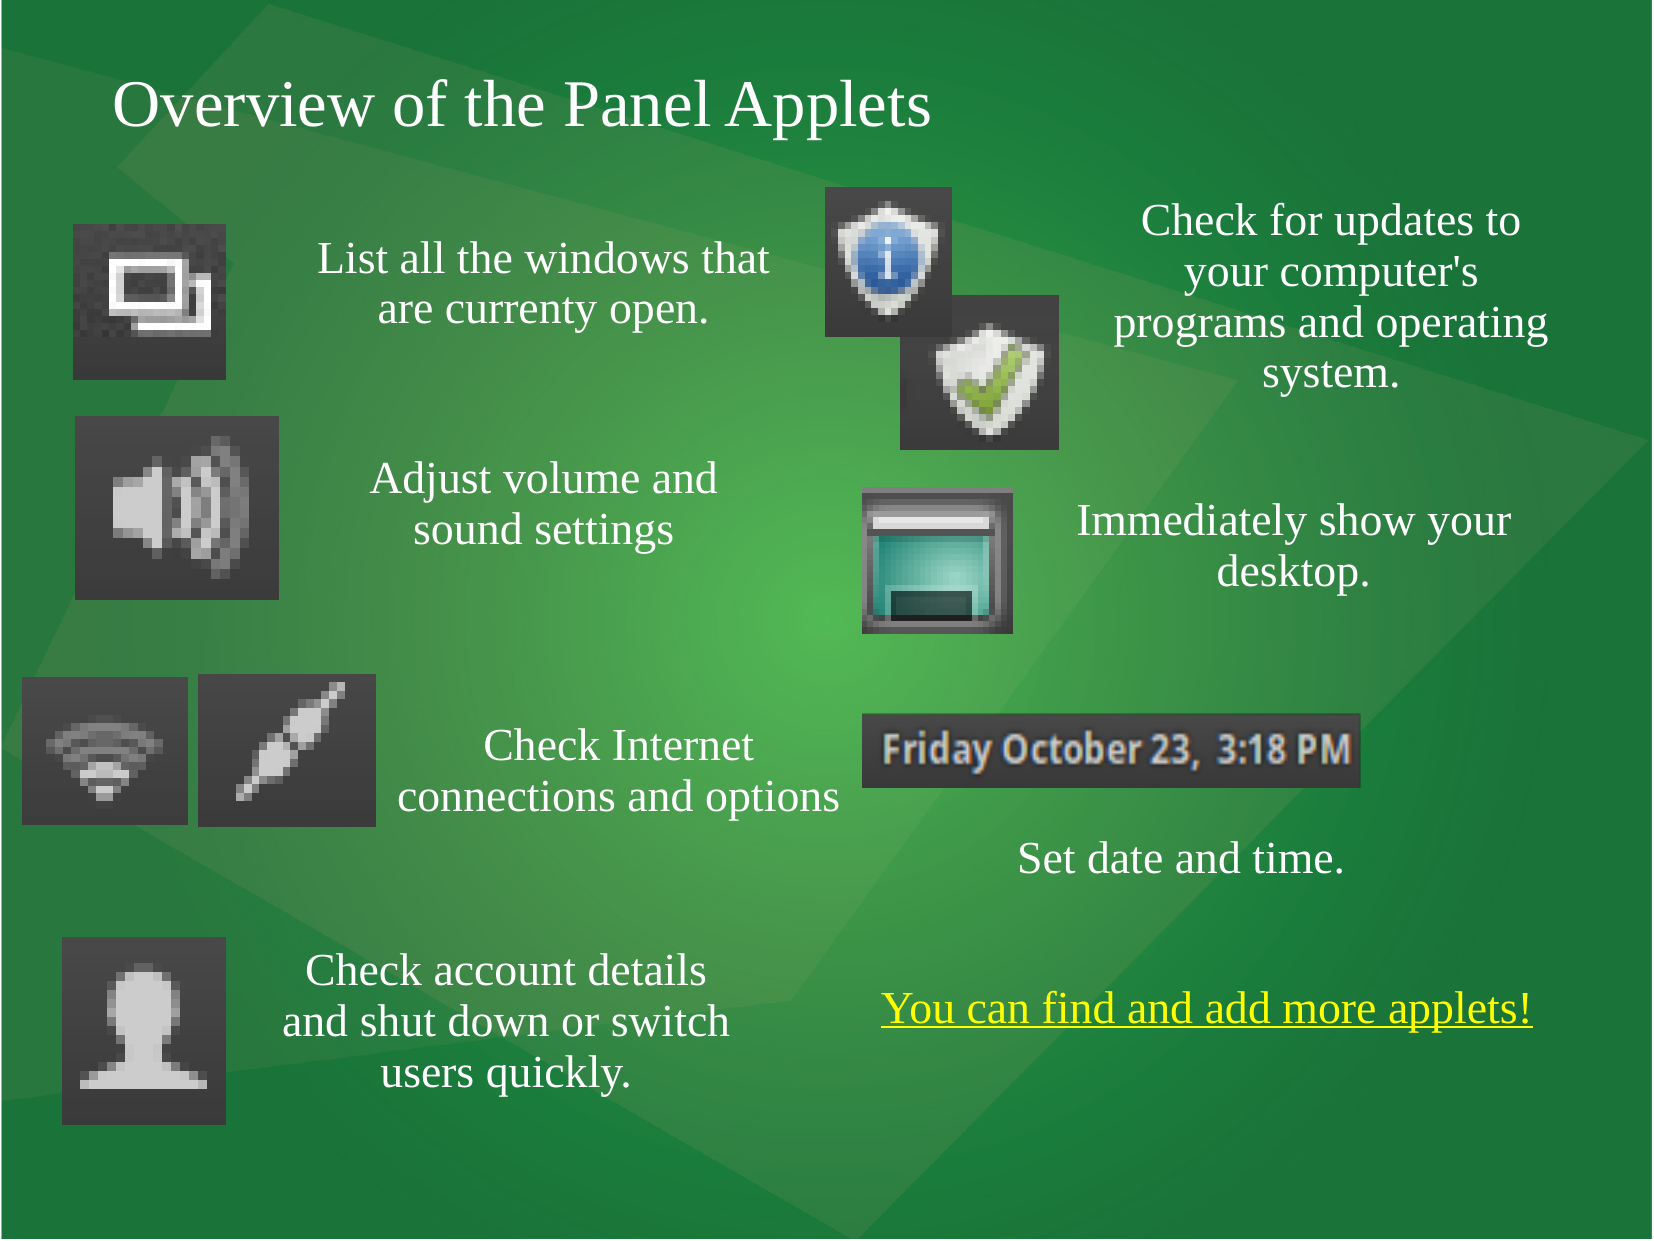

# Overview of the Panel Applets
Check for updates to your computer's programs and operating system.
List all the windows that are currenty open.
Adjust volume and sound settings
Immediately show your desktop.
Check Internet connections and options
Set date and time.
Check account details and shut down or switch users quickly.
You can find and add more applets!